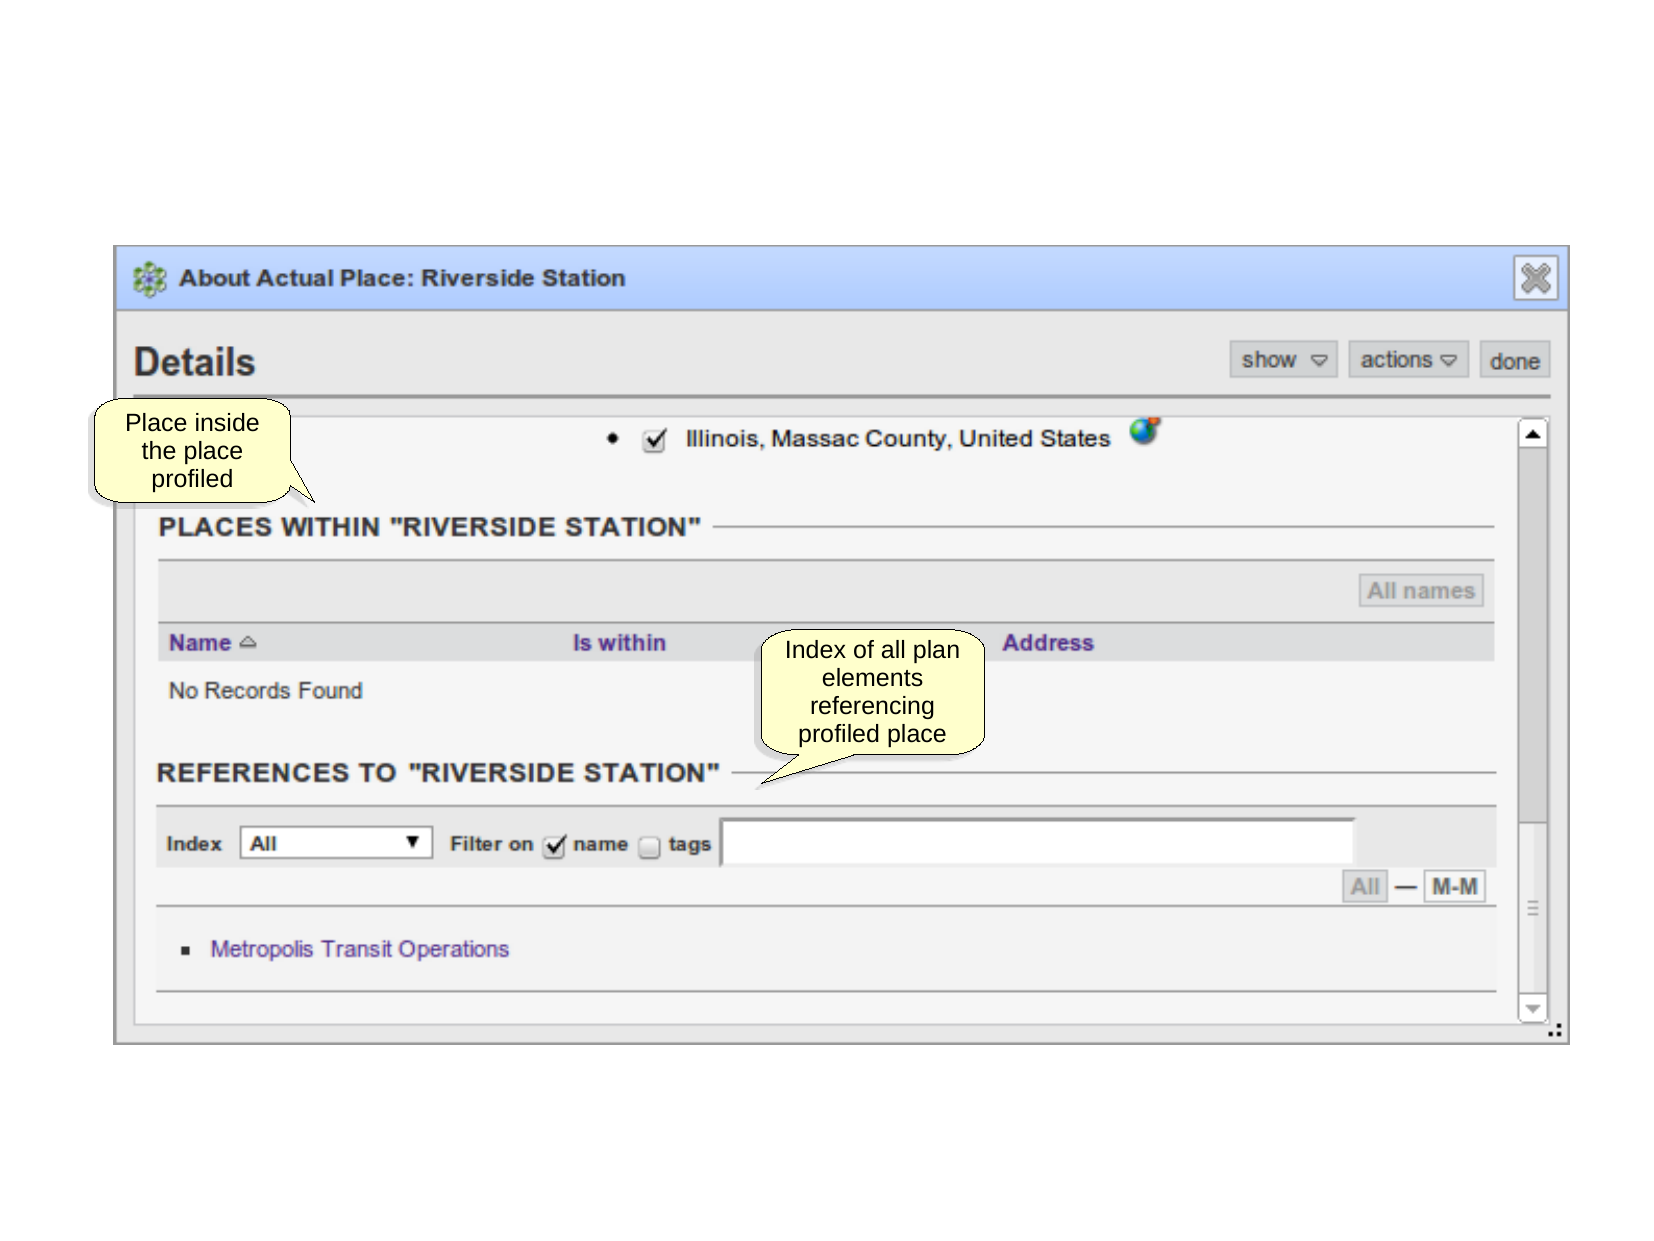

Place inside the place profiled
Index of all plan elements referencing profiled place